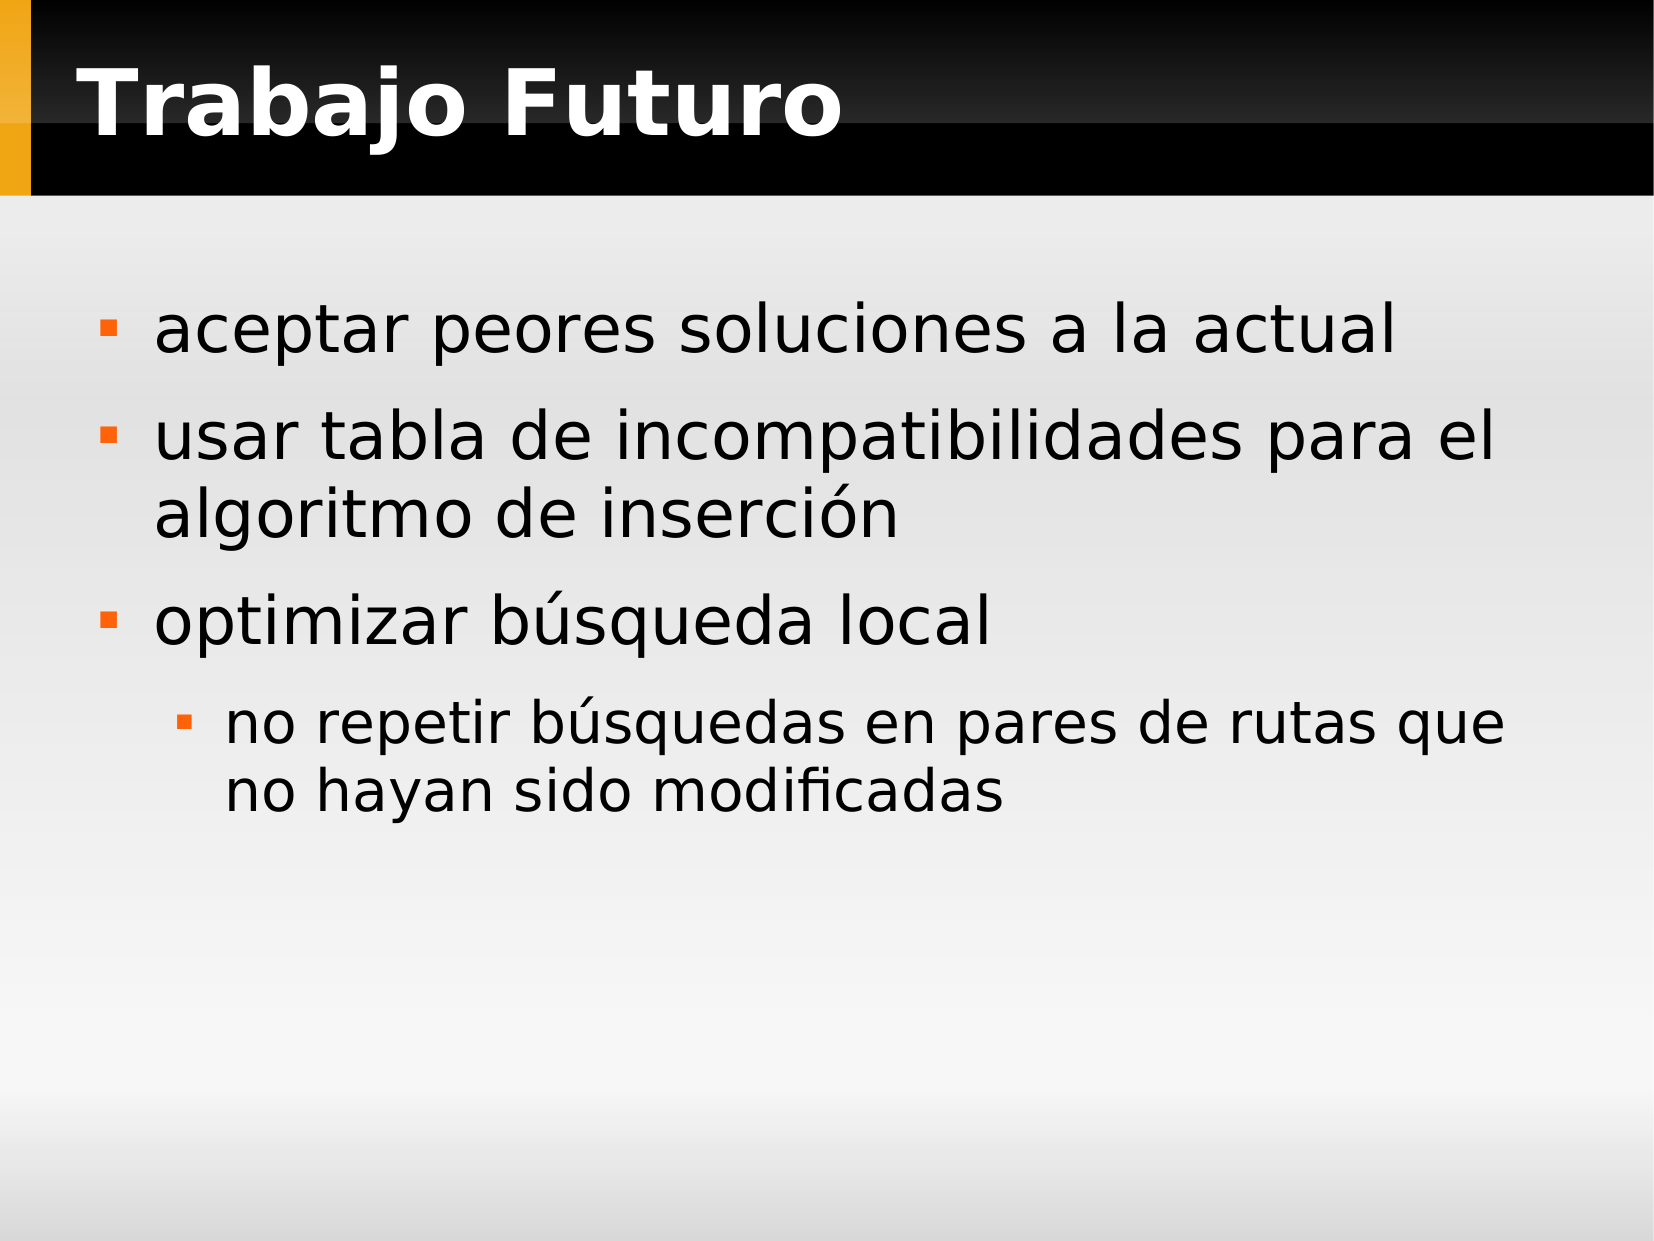

# Trabajo Futuro
aceptar peores soluciones a la actual
usar tabla de incompatibilidades para el algoritmo de inserción
optimizar búsqueda local
no repetir búsquedas en pares de rutas que no hayan sido modificadas